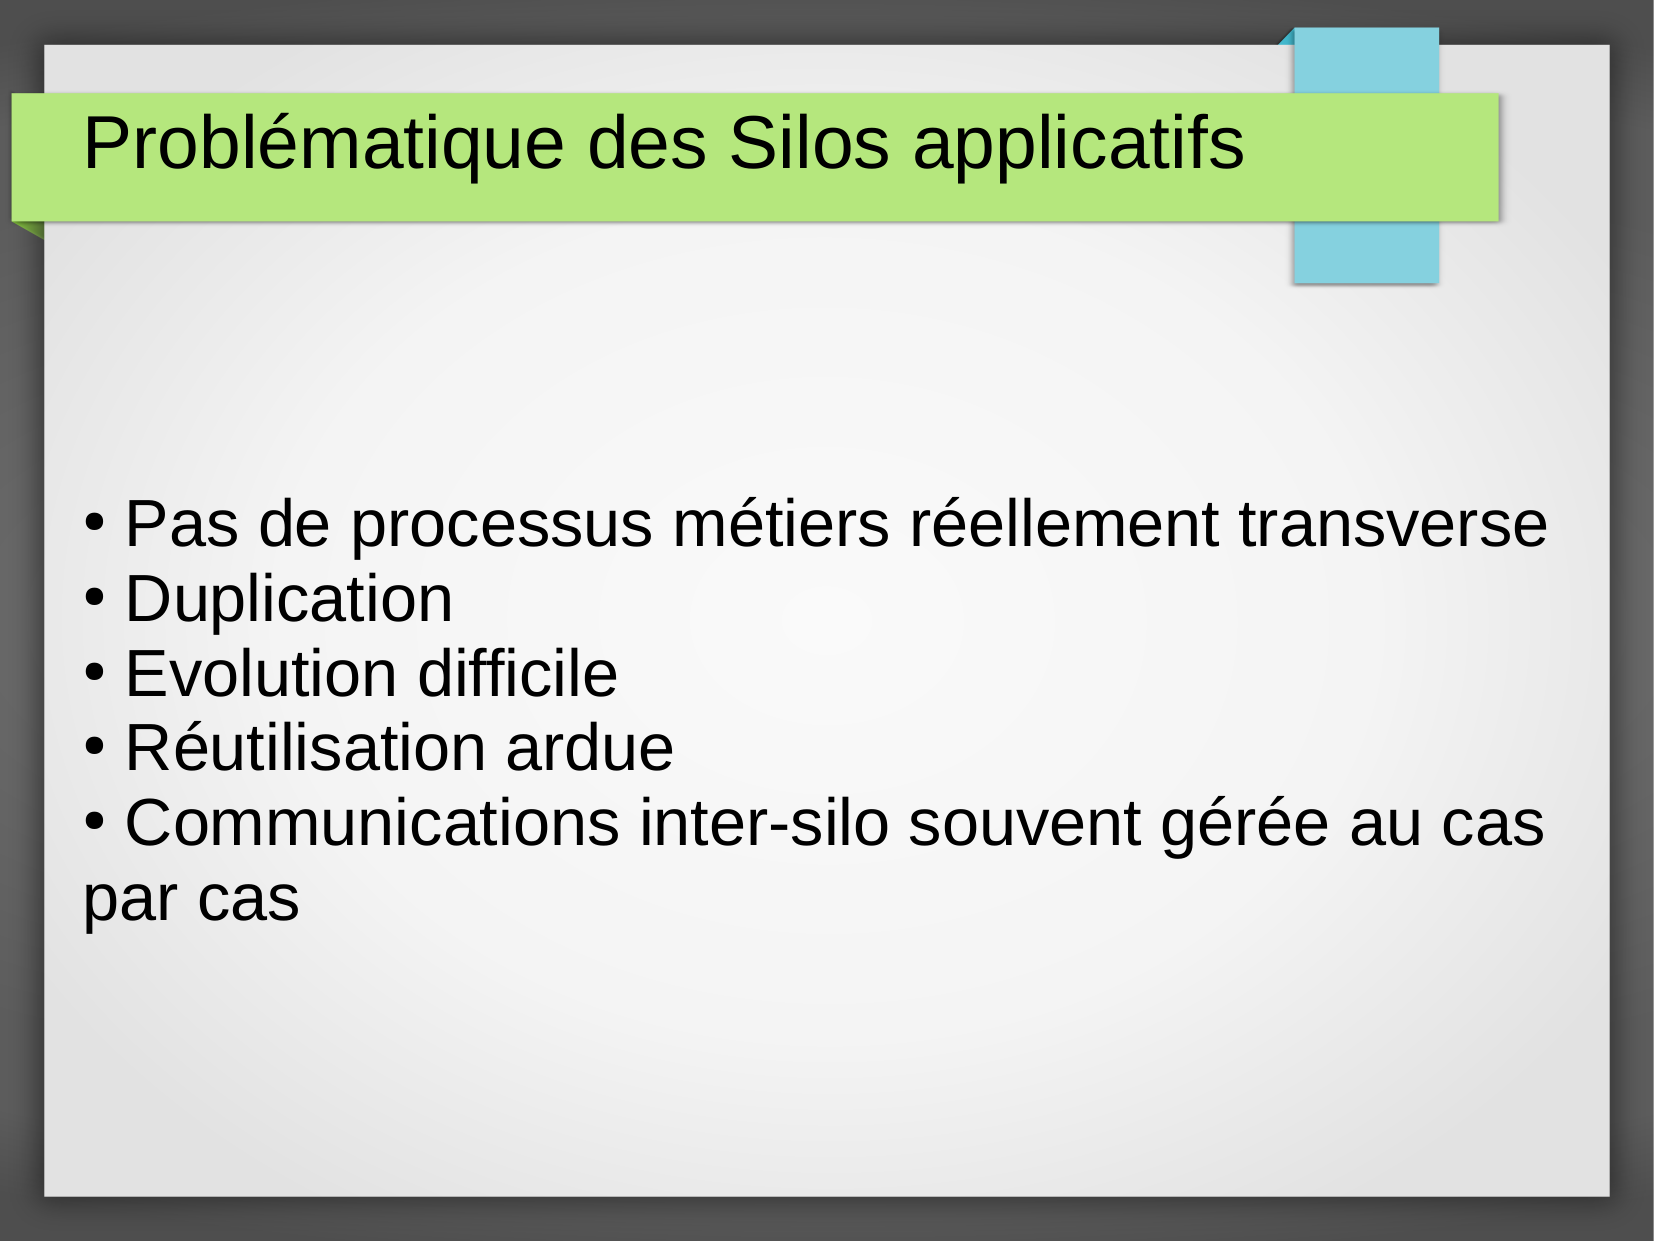

# Problématique des Silos applicatifs
 Pas de processus métiers réellement transverse
 Duplication
 Evolution difficile
 Réutilisation ardue
 Communications inter-silo souvent gérée au cas par cas